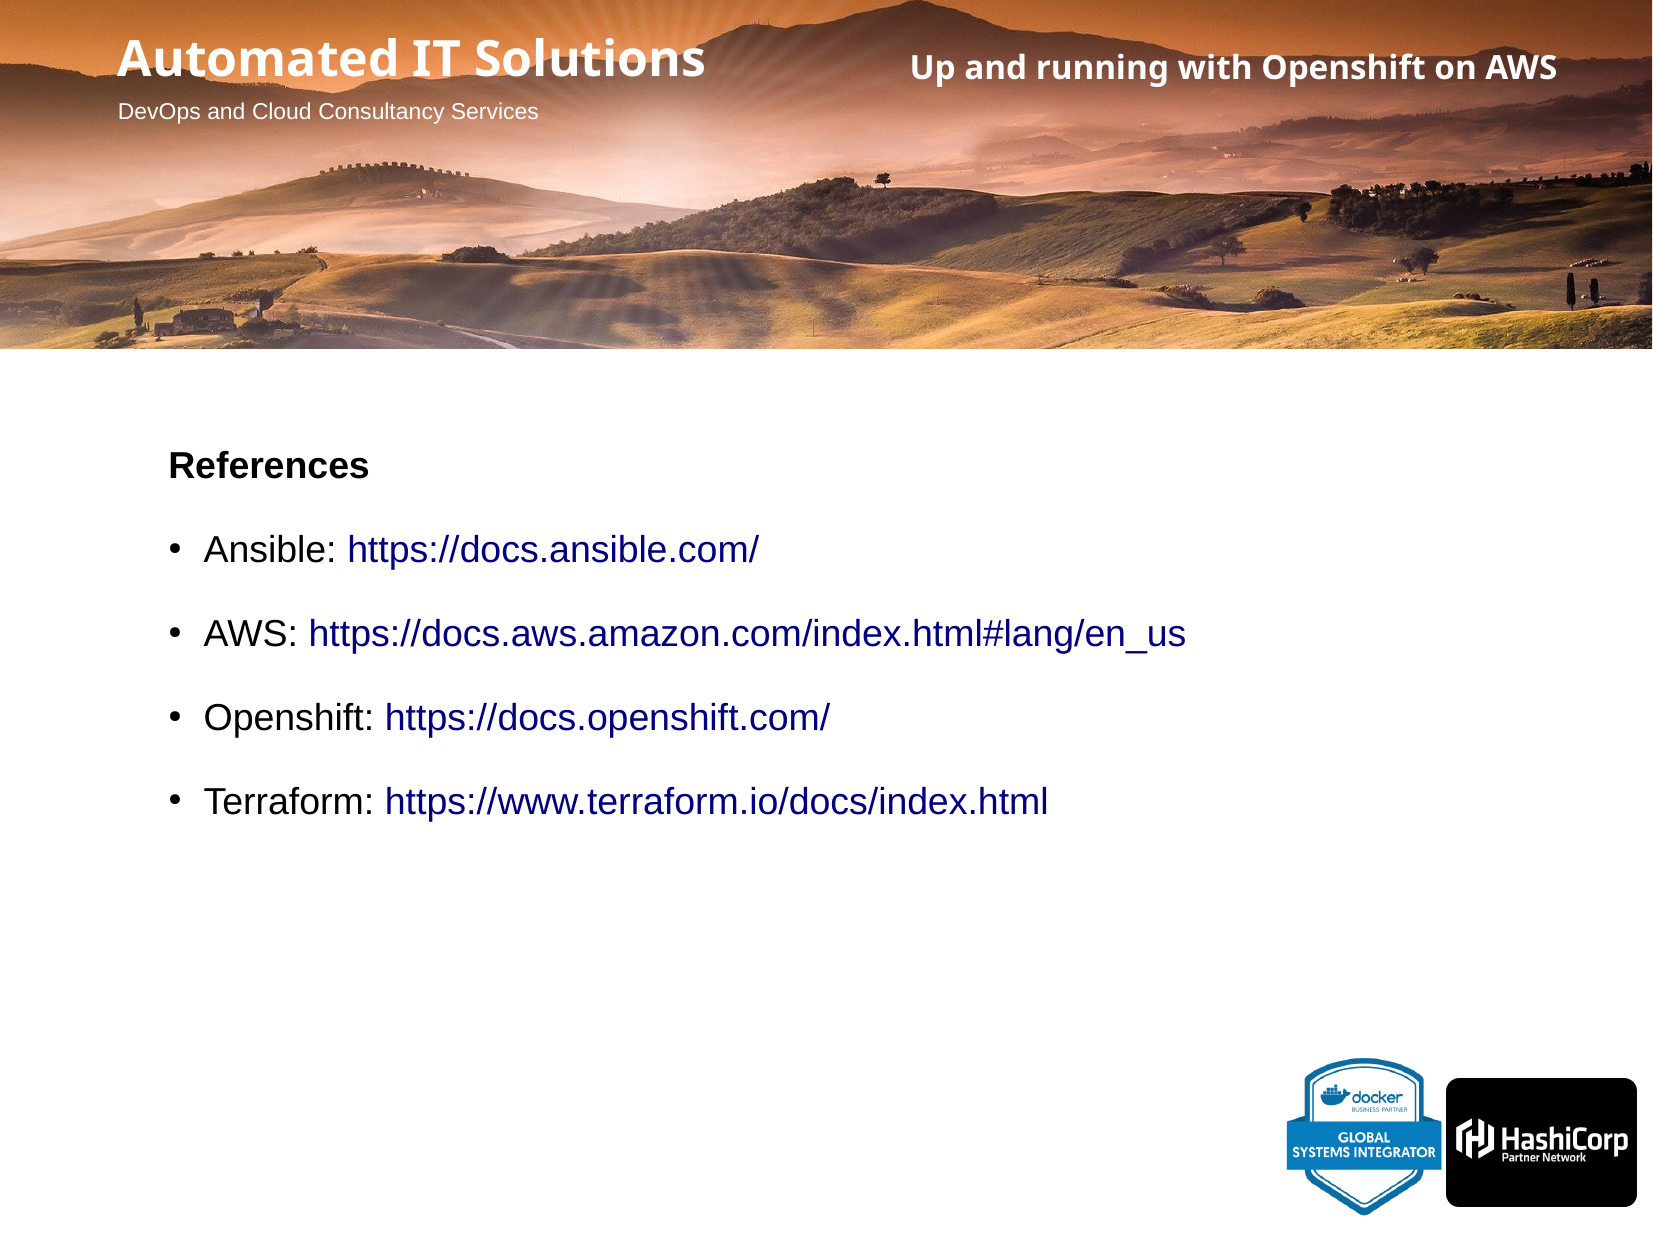

Up and running with Openshift on AWS
References
Ansible: https://docs.ansible.com/
AWS: https://docs.aws.amazon.com/index.html#lang/en_us
Openshift: https://docs.openshift.com/
Terraform: https://www.terraform.io/docs/index.html